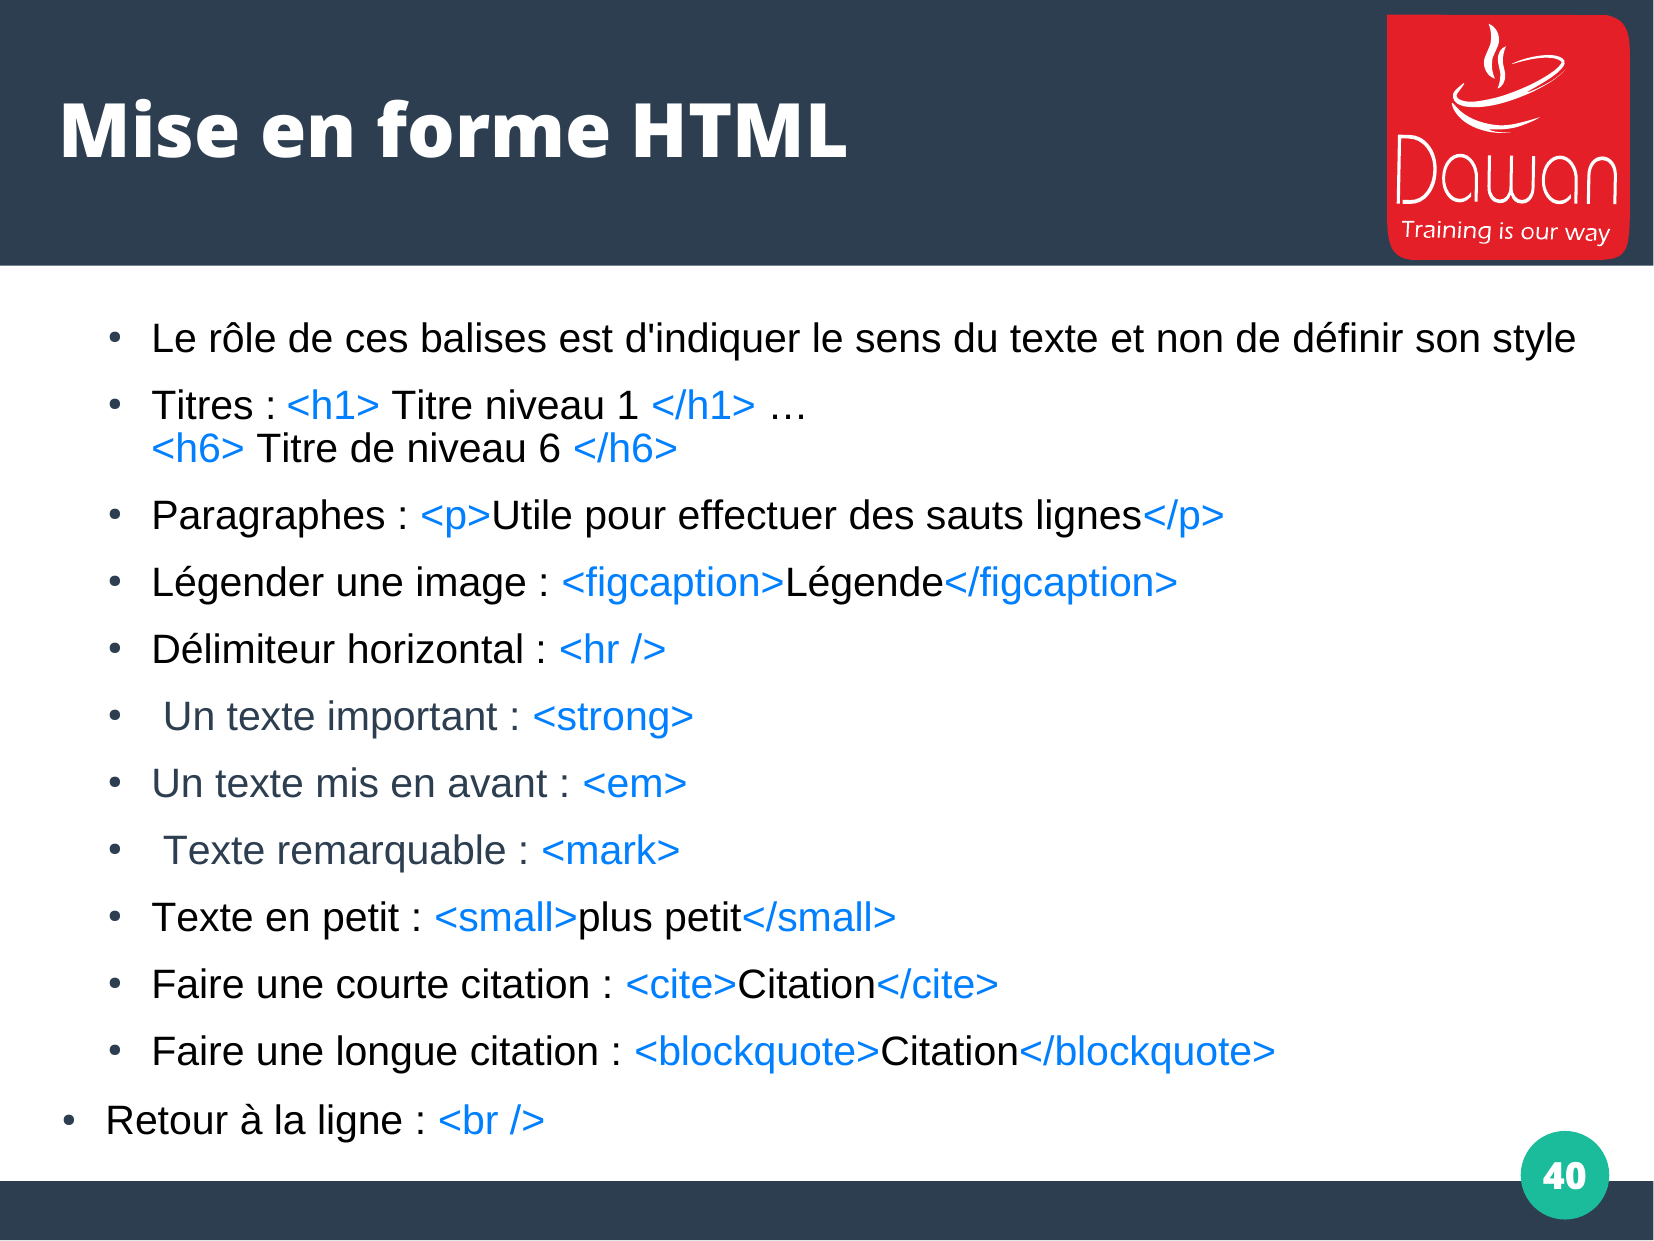

# Mise en forme HTML
Le rôle de ces balises est d'indiquer le sens du texte et non de définir son style
Titres :	<h1> Titre niveau 1 </h1> …
				<h6> Titre de niveau 6 </h6>
Paragraphes : <p>Utile pour effectuer des sauts lignes</p>
Légender une image : <figcaption>Légende</figcaption>
Délimiteur horizontal : <hr />
 Un texte important : <strong>
Un texte mis en avant : <em>
 Texte remarquable : <mark>
Texte en petit : <small>plus petit</small>
Faire une courte citation : <cite>Citation</cite>
Faire une longue citation : <blockquote>Citation</blockquote>
Retour à la ligne : <br />
40